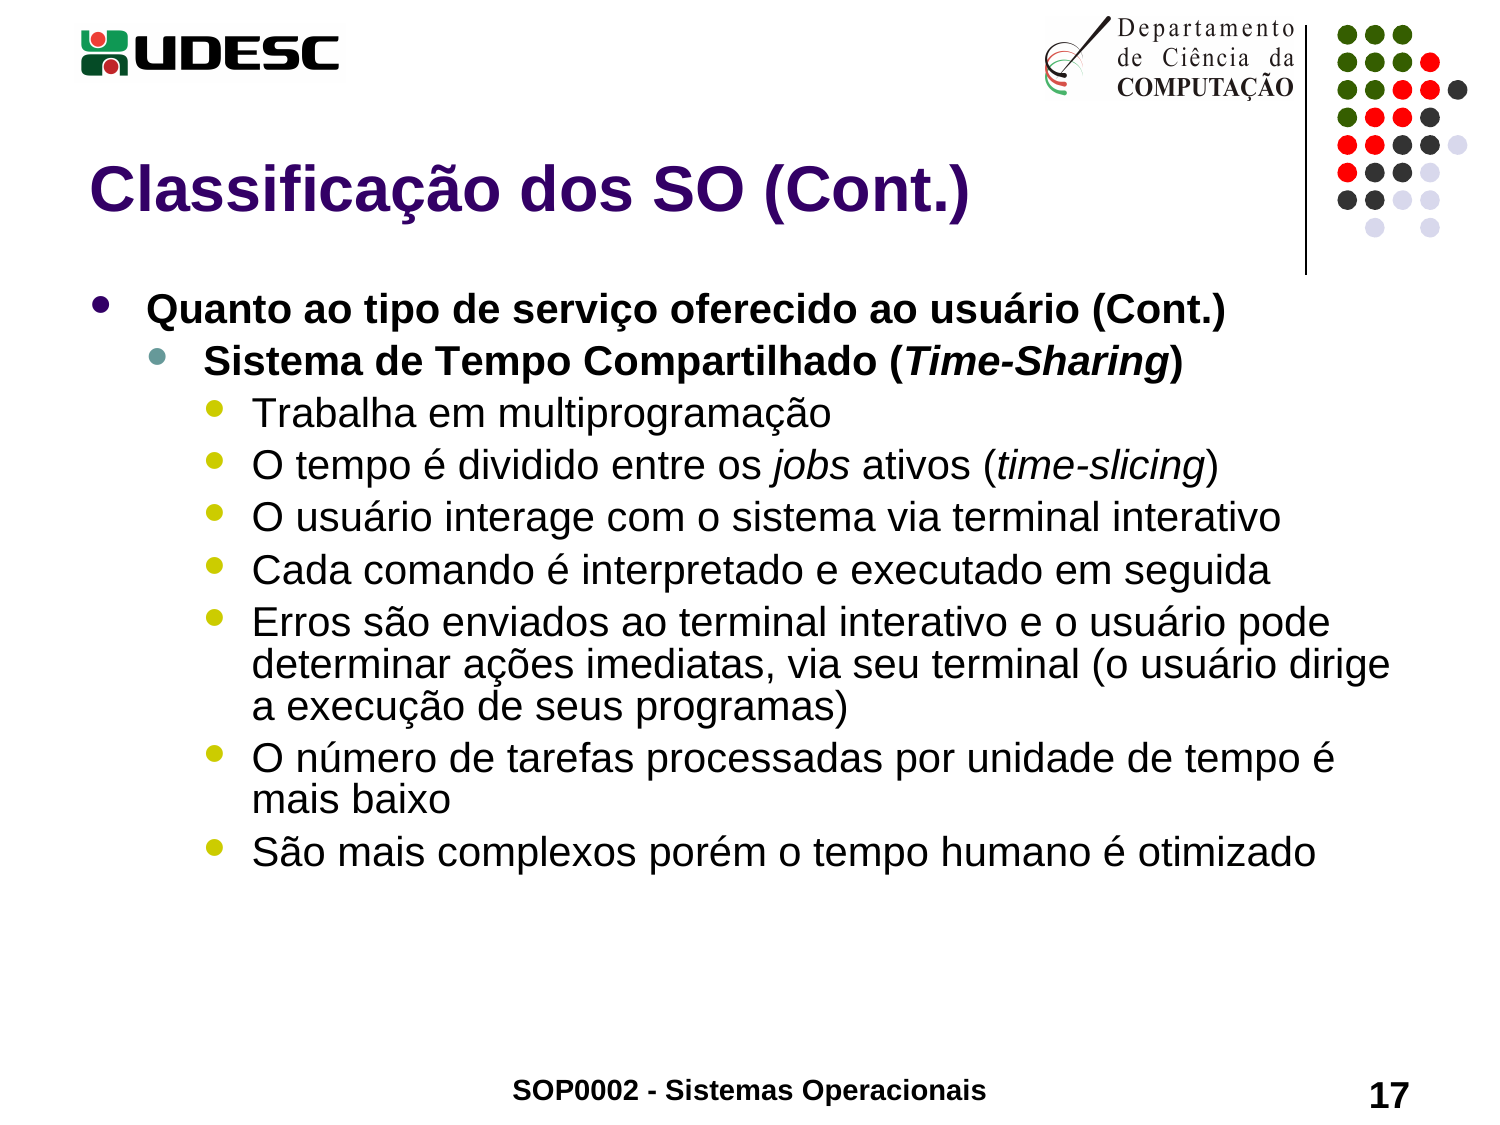

# Classificação dos SO (Cont.)
Quanto ao tipo de serviço oferecido ao usuário (Cont.)
Sistema de Tempo Compartilhado (Time-Sharing)
Trabalha em multiprogramação
O tempo é dividido entre os jobs ativos (time-slicing)
O usuário interage com o sistema via terminal interativo
Cada comando é interpretado e executado em seguida
Erros são enviados ao terminal interativo e o usuário pode determinar ações imediatas, via seu terminal (o usuário dirige a execução de seus programas)
O número de tarefas processadas por unidade de tempo é mais baixo
São mais complexos porém o tempo humano é otimizado
17